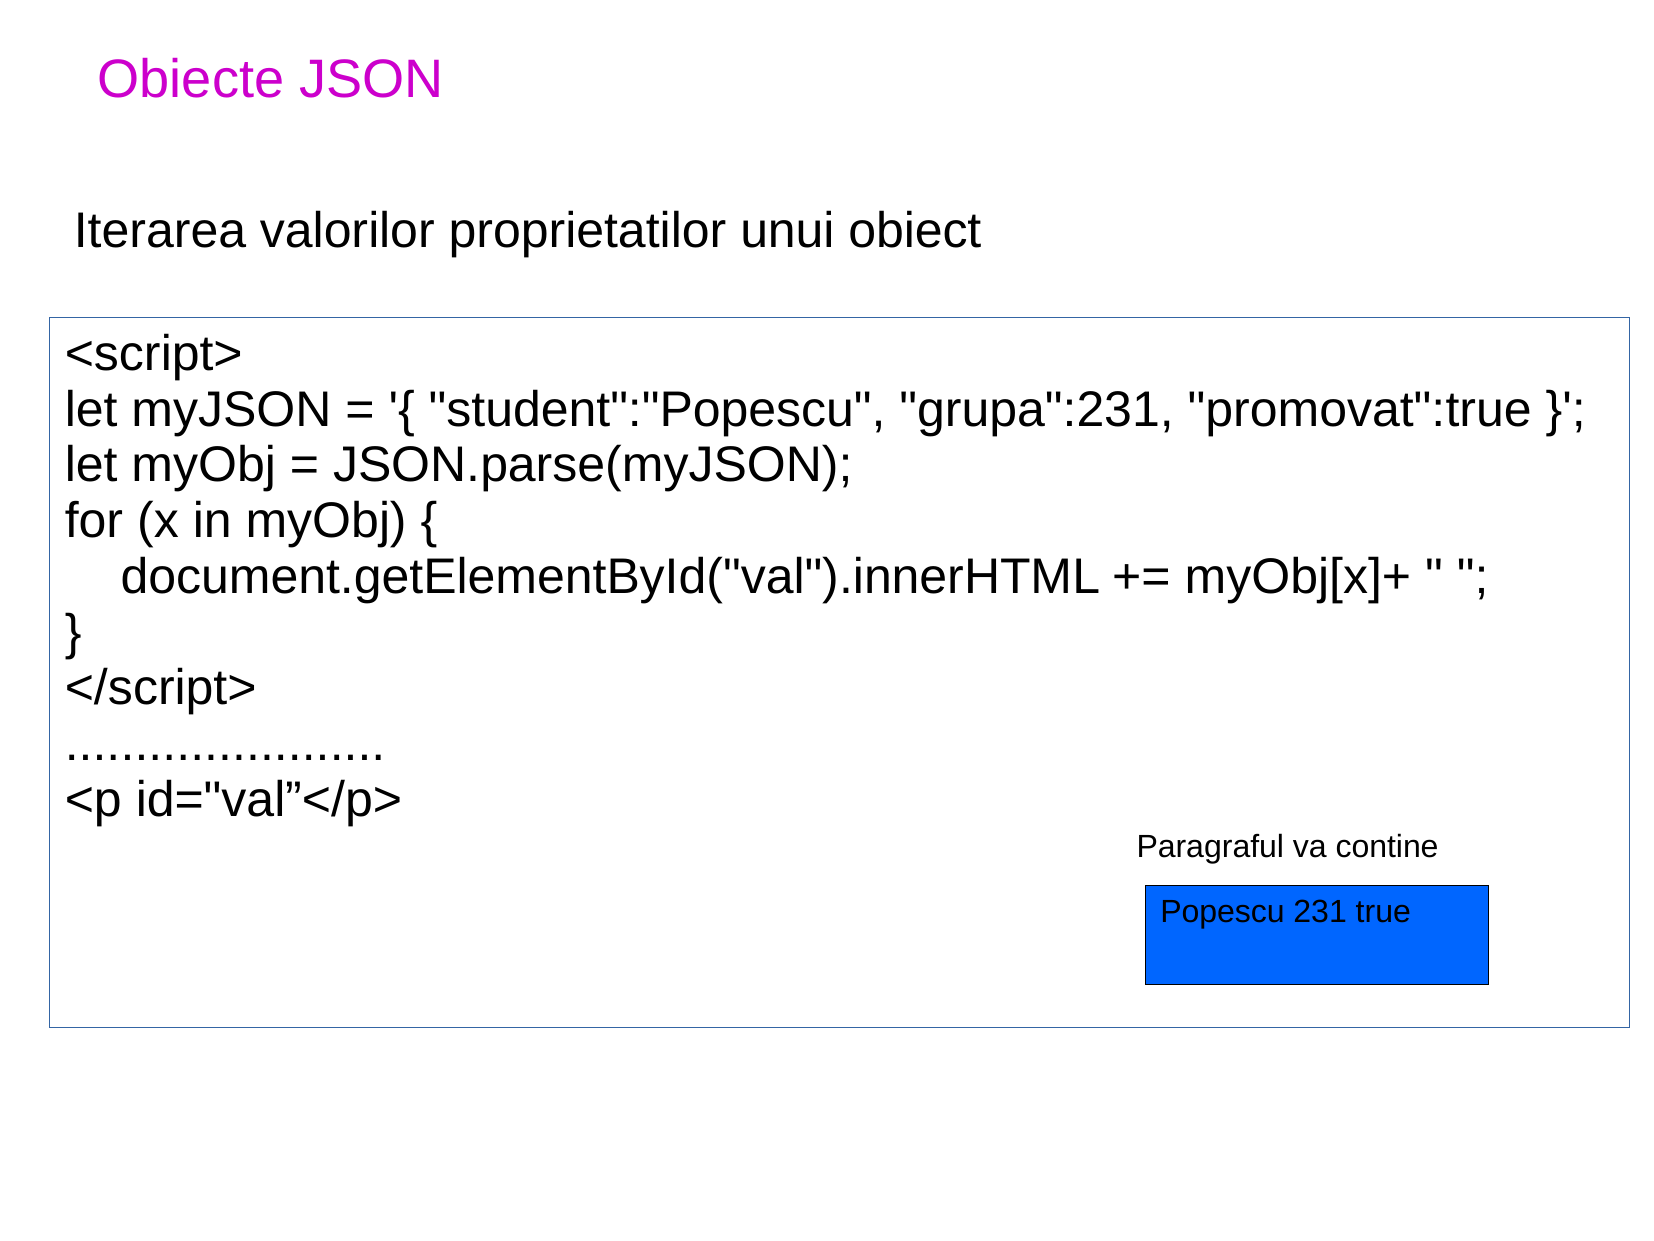

Obiecte JSON
Iterarea valorilor proprietatilor unui obiect
<script>
let myJSON = '{ "student":"Popescu", "grupa":231, "promovat":true }';
let myObj = JSON.parse(myJSON);
for (x in myObj) {
 document.getElementById("val").innerHTML += myObj[x]+ " ";
}
</script>
.......................
<p id="val”</p>
Paragraful va contine
Popescu 231 true